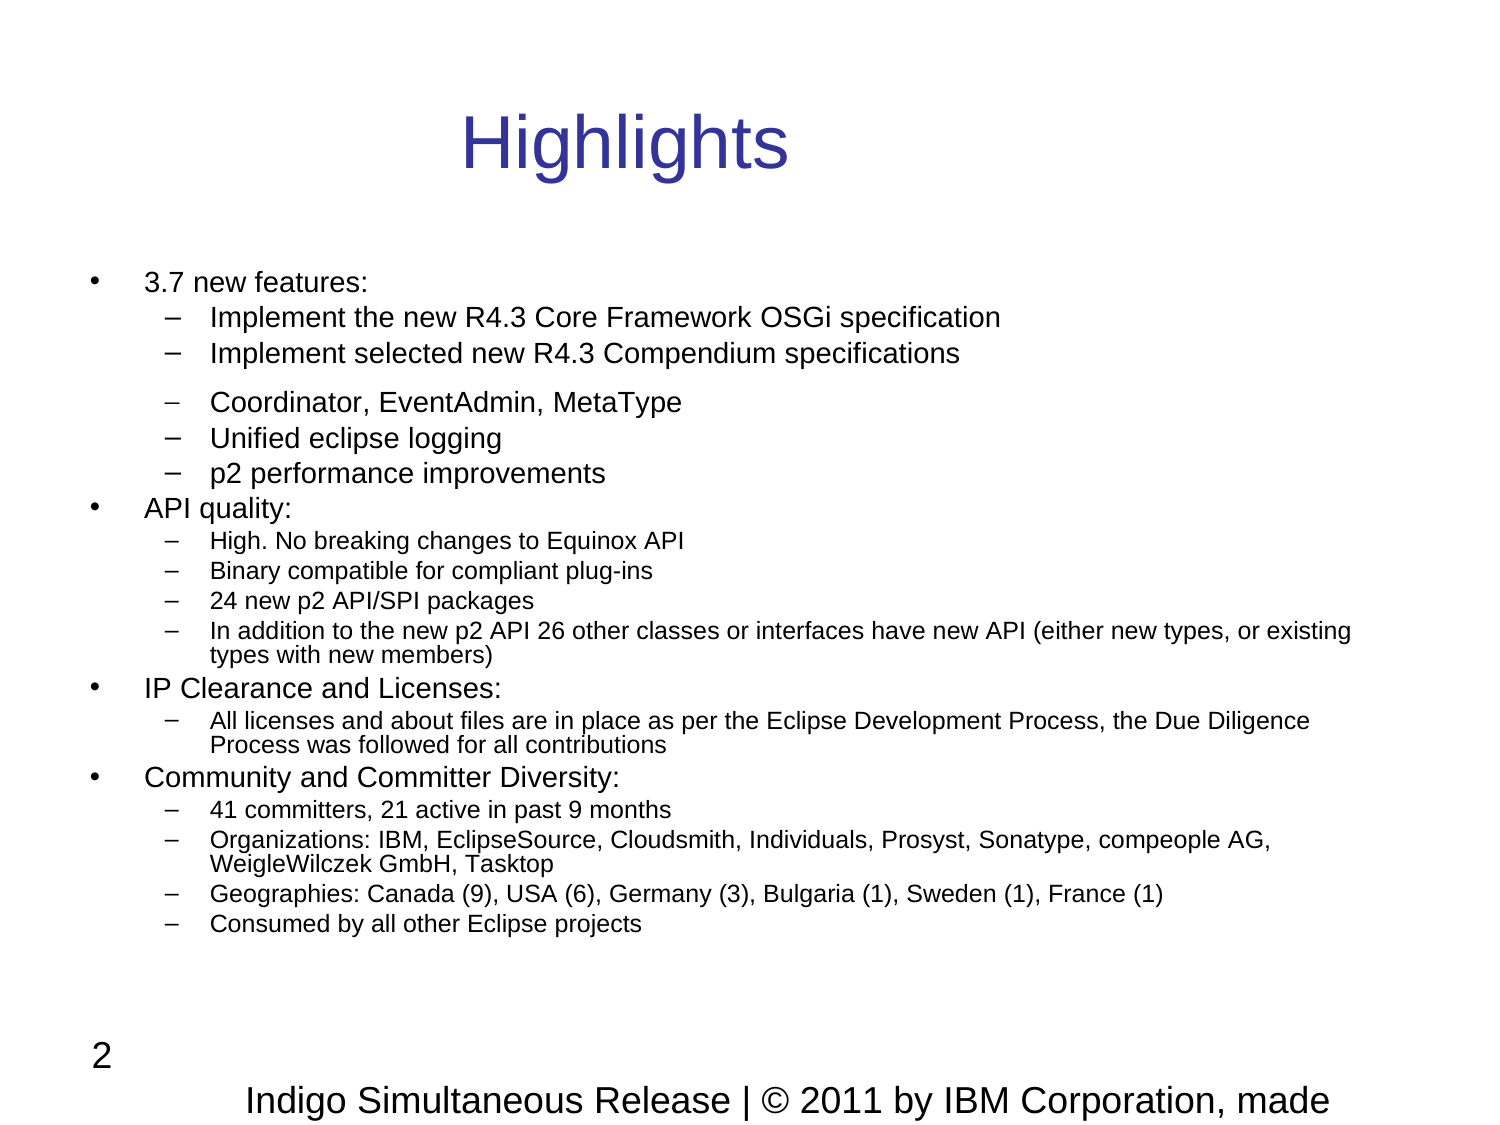

# Highlights
3.7 new features:
Implement the new R4.3 Core Framework OSGi specification
Implement selected new R4.3 Compendium specifications
Coordinator, EventAdmin, MetaType
Unified eclipse logging
p2 performance improvements
API quality:
High. No breaking changes to Equinox API
Binary compatible for compliant plug-ins
24 new p2 API/SPI packages
In addition to the new p2 API 26 other classes or interfaces have new API (either new types, or existing types with new members)
IP Clearance and Licenses:
All licenses and about files are in place as per the Eclipse Development Process, the Due Diligence Process was followed for all contributions
Community and Committer Diversity:
41 committers, 21 active in past 9 months
Organizations: IBM, EclipseSource, Cloudsmith, Individuals, Prosyst, Sonatype, compeople AG, WeigleWilczek GmbH, Tasktop
Geographies: Canada (9), USA (6), Germany (3), Bulgaria (1), Sweden (1), France (1)
Consumed by all other Eclipse projects
2